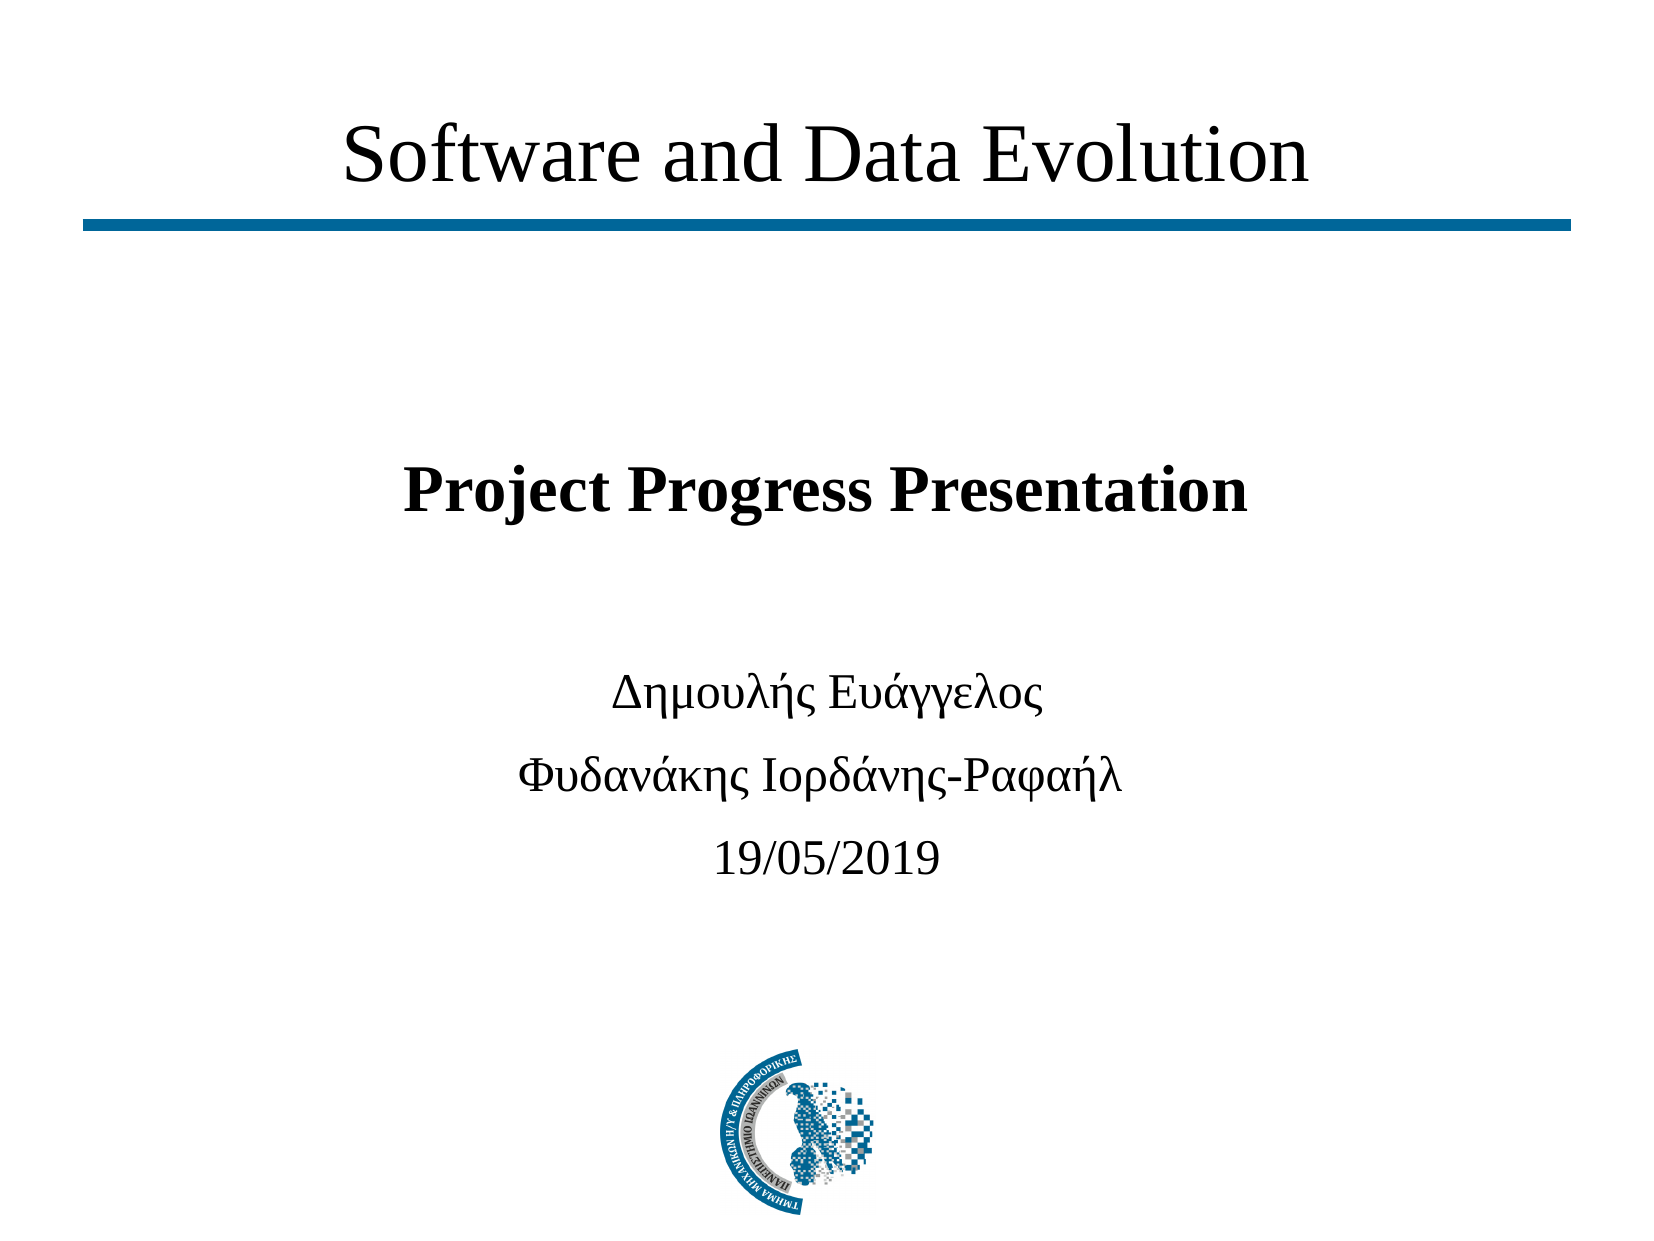

# Software and Data Evolution
Project Progress Presentation
Δημουλής Ευάγγελος
Φυδανάκης Ιορδάνης-Ραφαήλ
19/05/2019